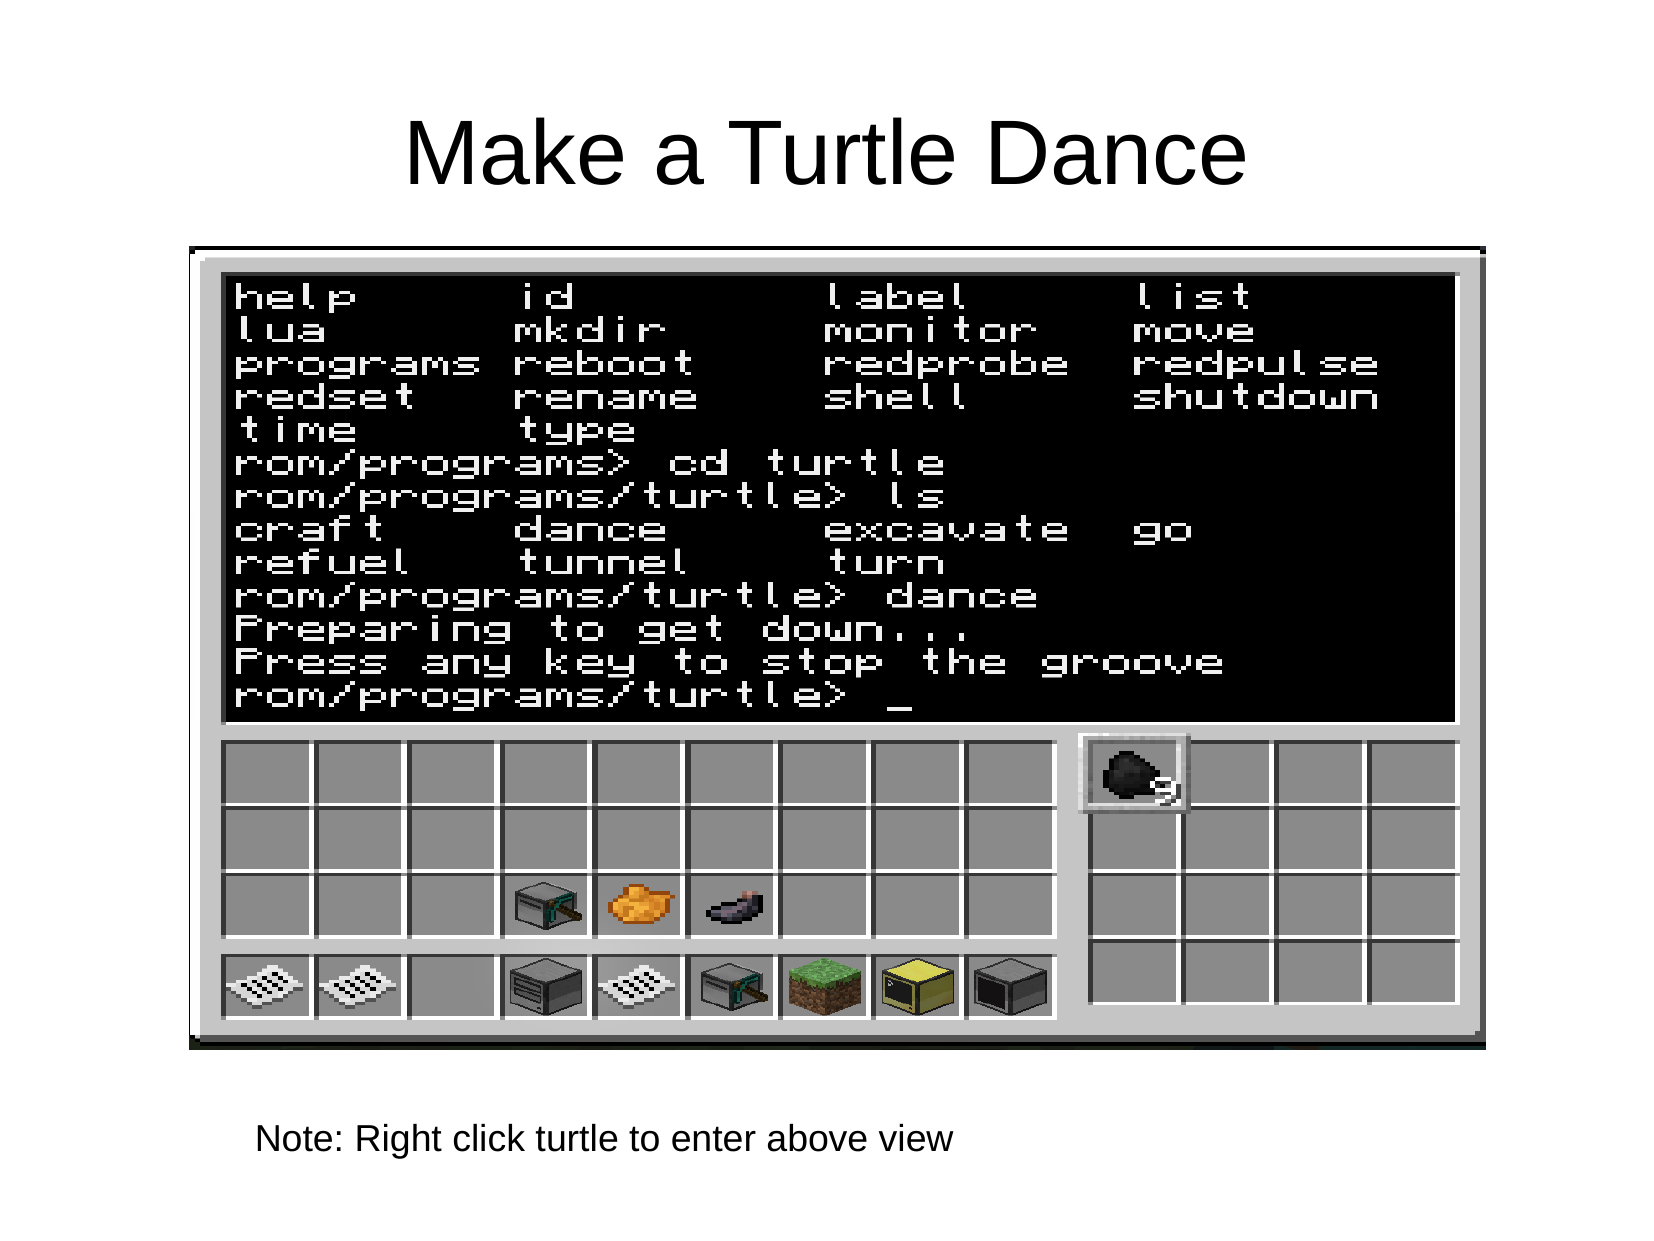

# Make a Turtle Dance
Note: Right click turtle to enter above view